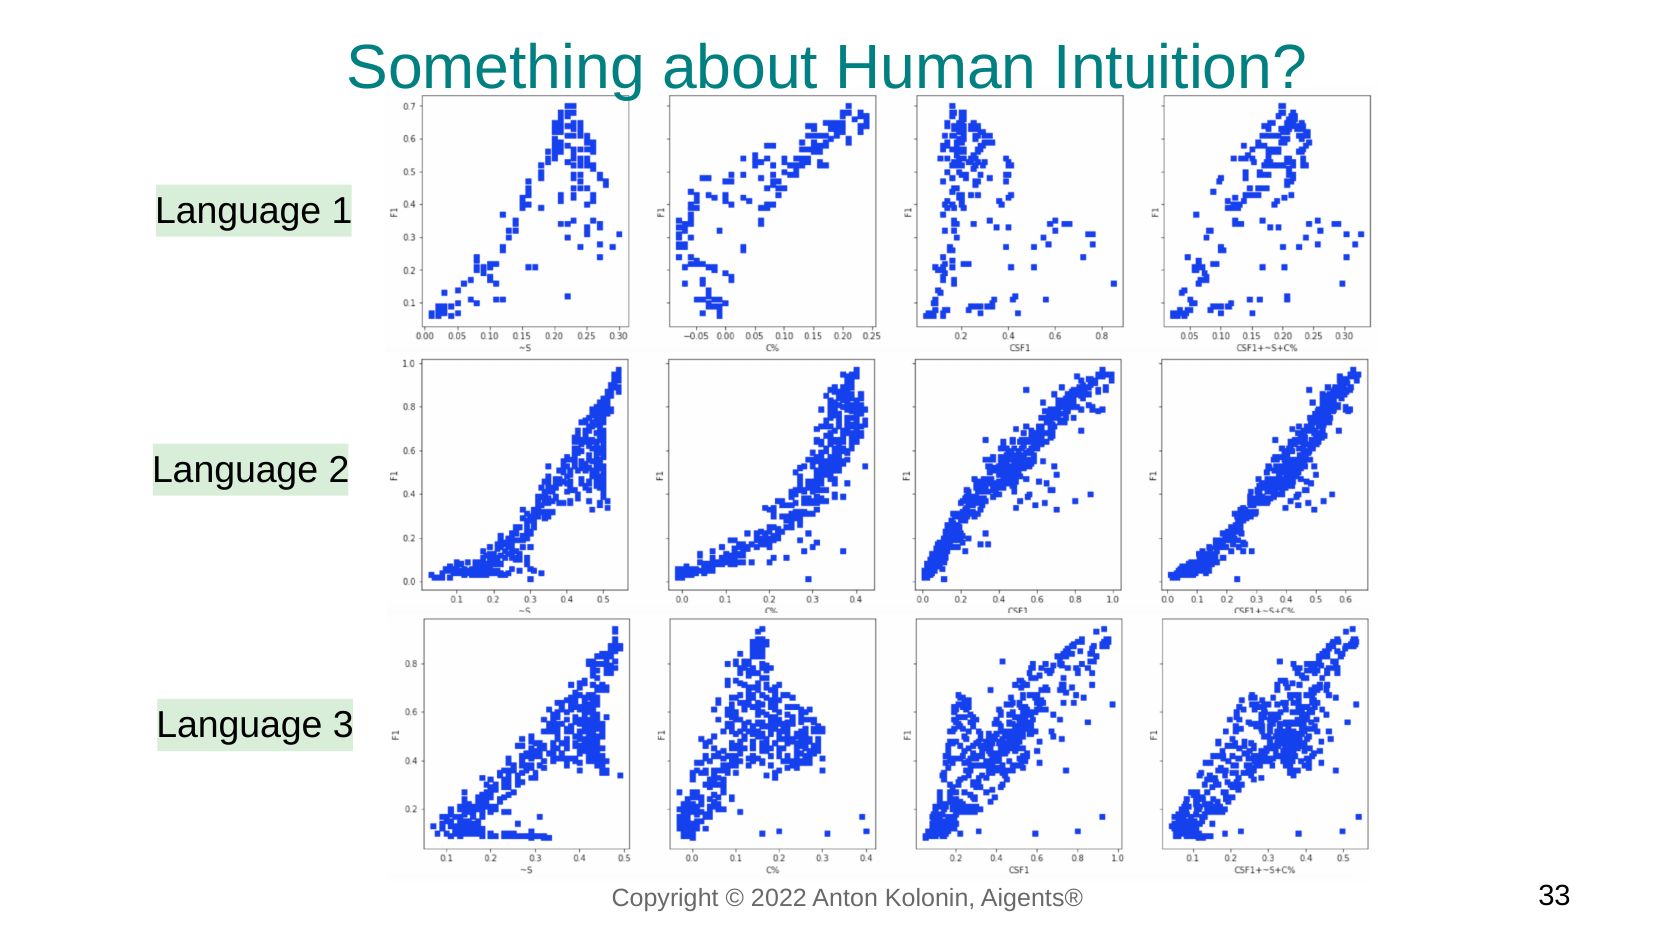

Something about Human Intuition?
Language 1
Language 2
Language 3
Copyright © 2022 Anton Kolonin, Aigents®
33